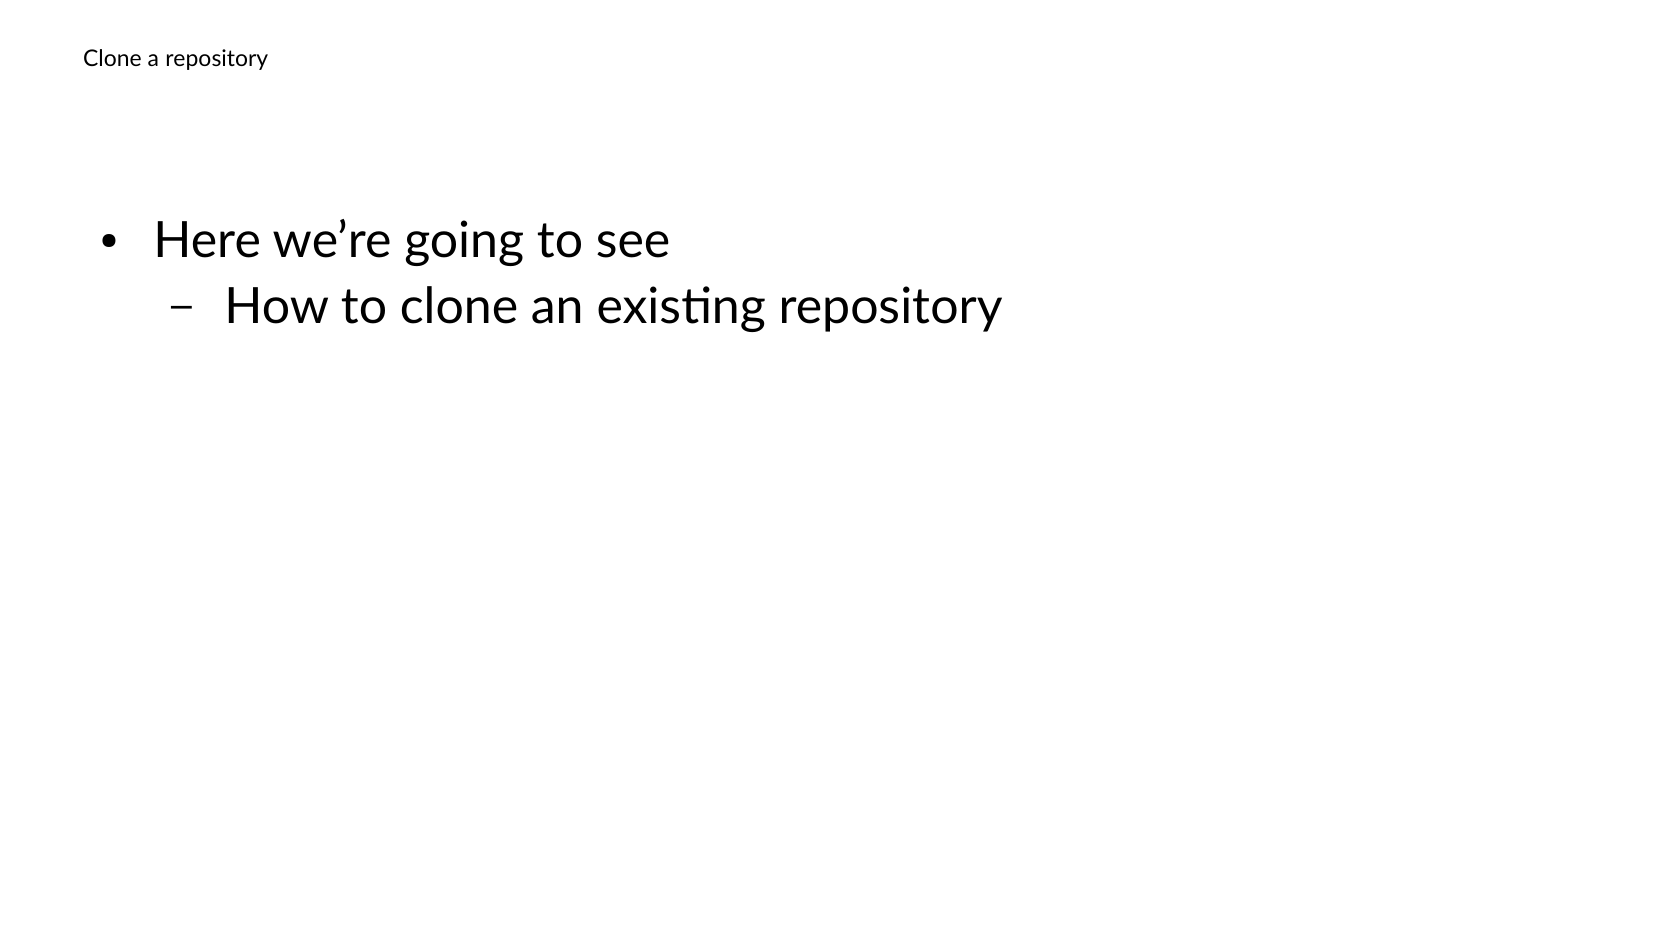

# Clone a repository
Here we’re going to see
How to clone an existing repository